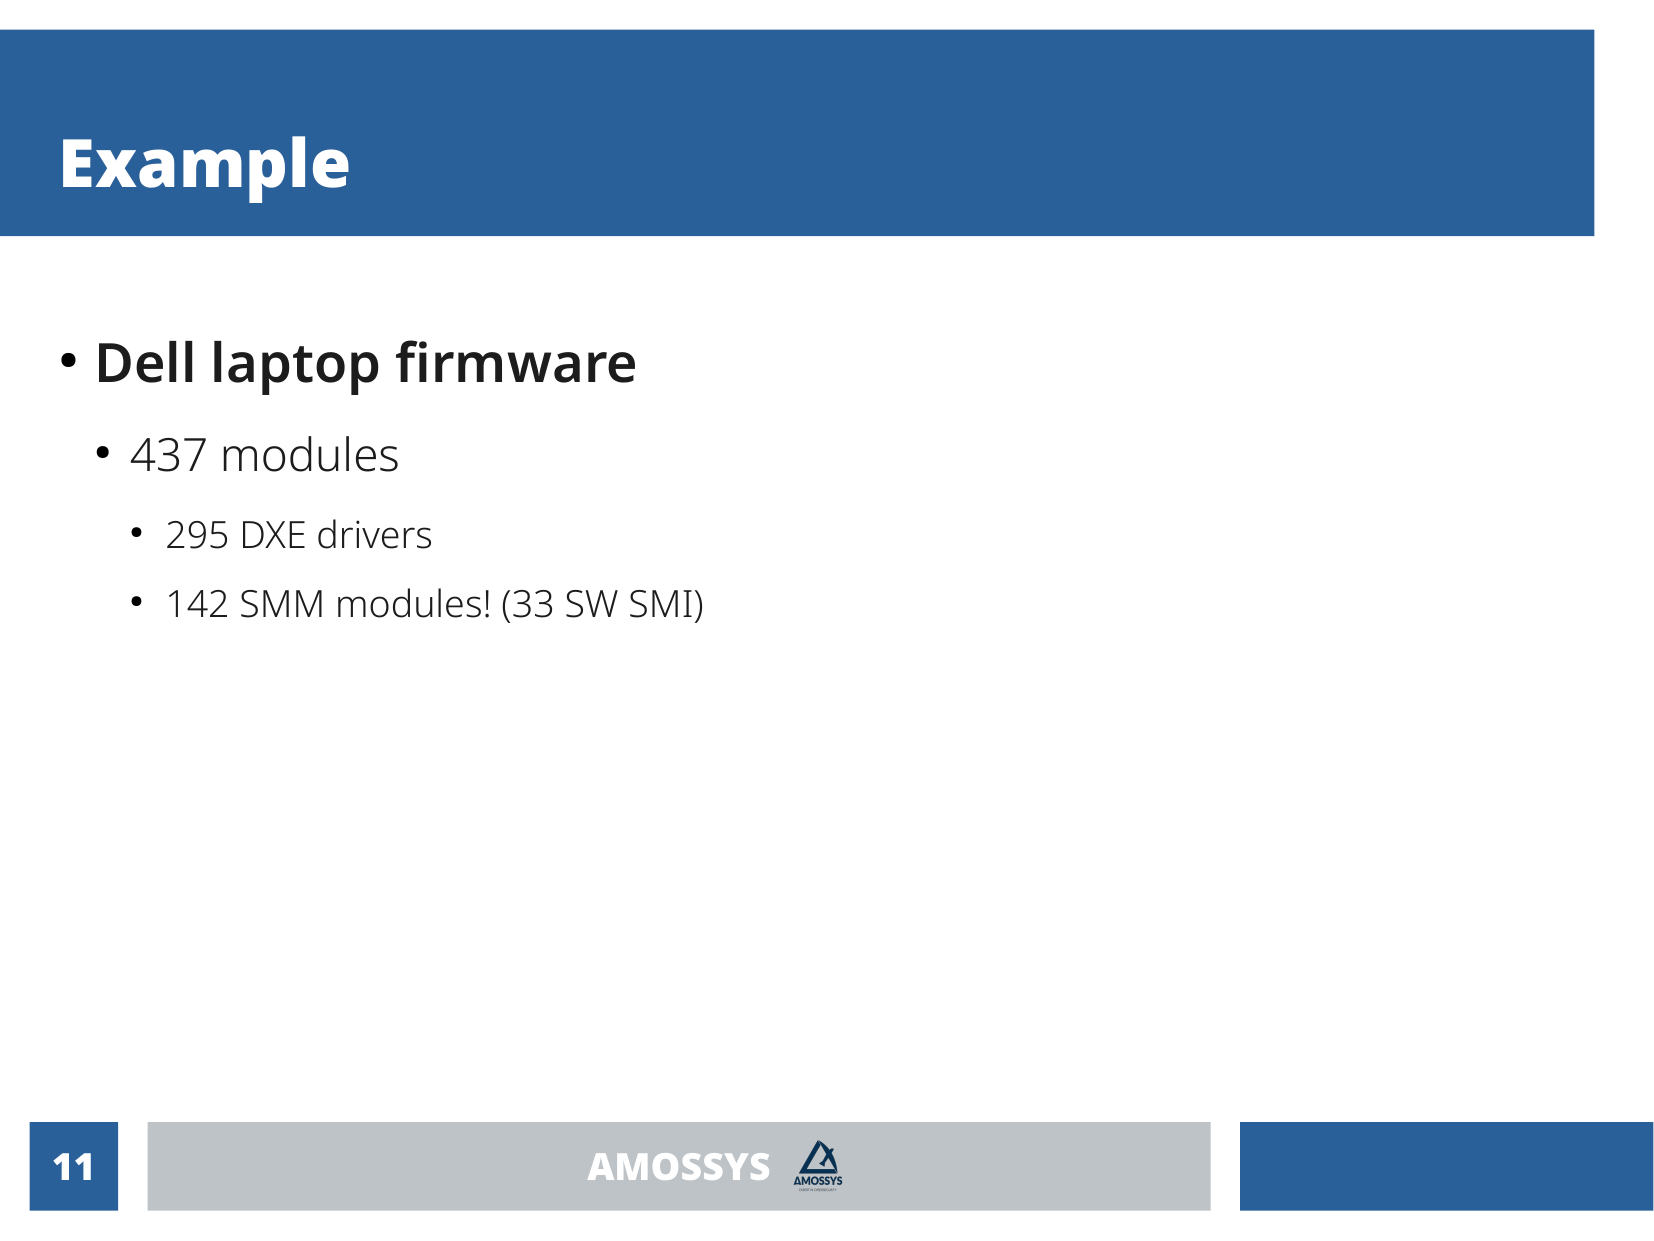

# Example
Dell laptop firmware
437 modules
295 DXE drivers
142 SMM modules! (33 SW SMI)
11